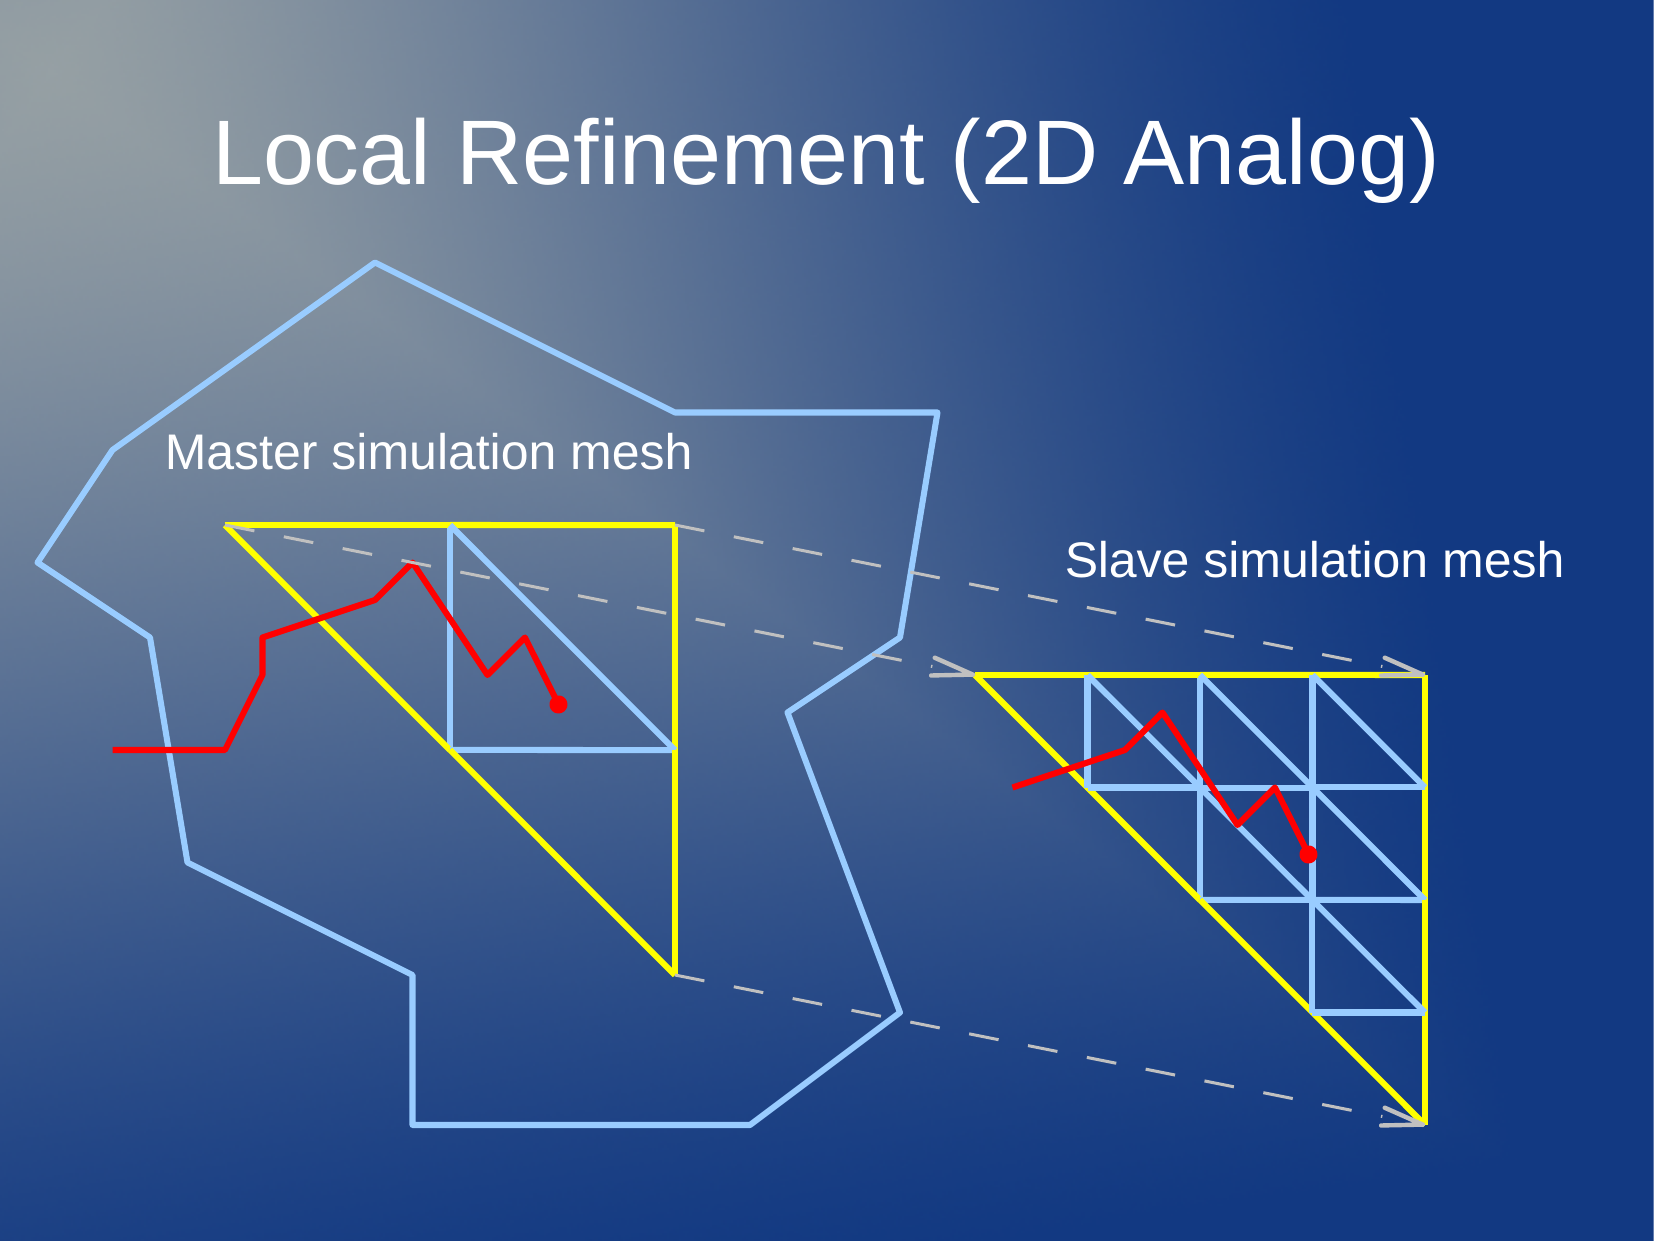

# Local Refinement (2D Analog)
Master simulation mesh
Slave simulation mesh